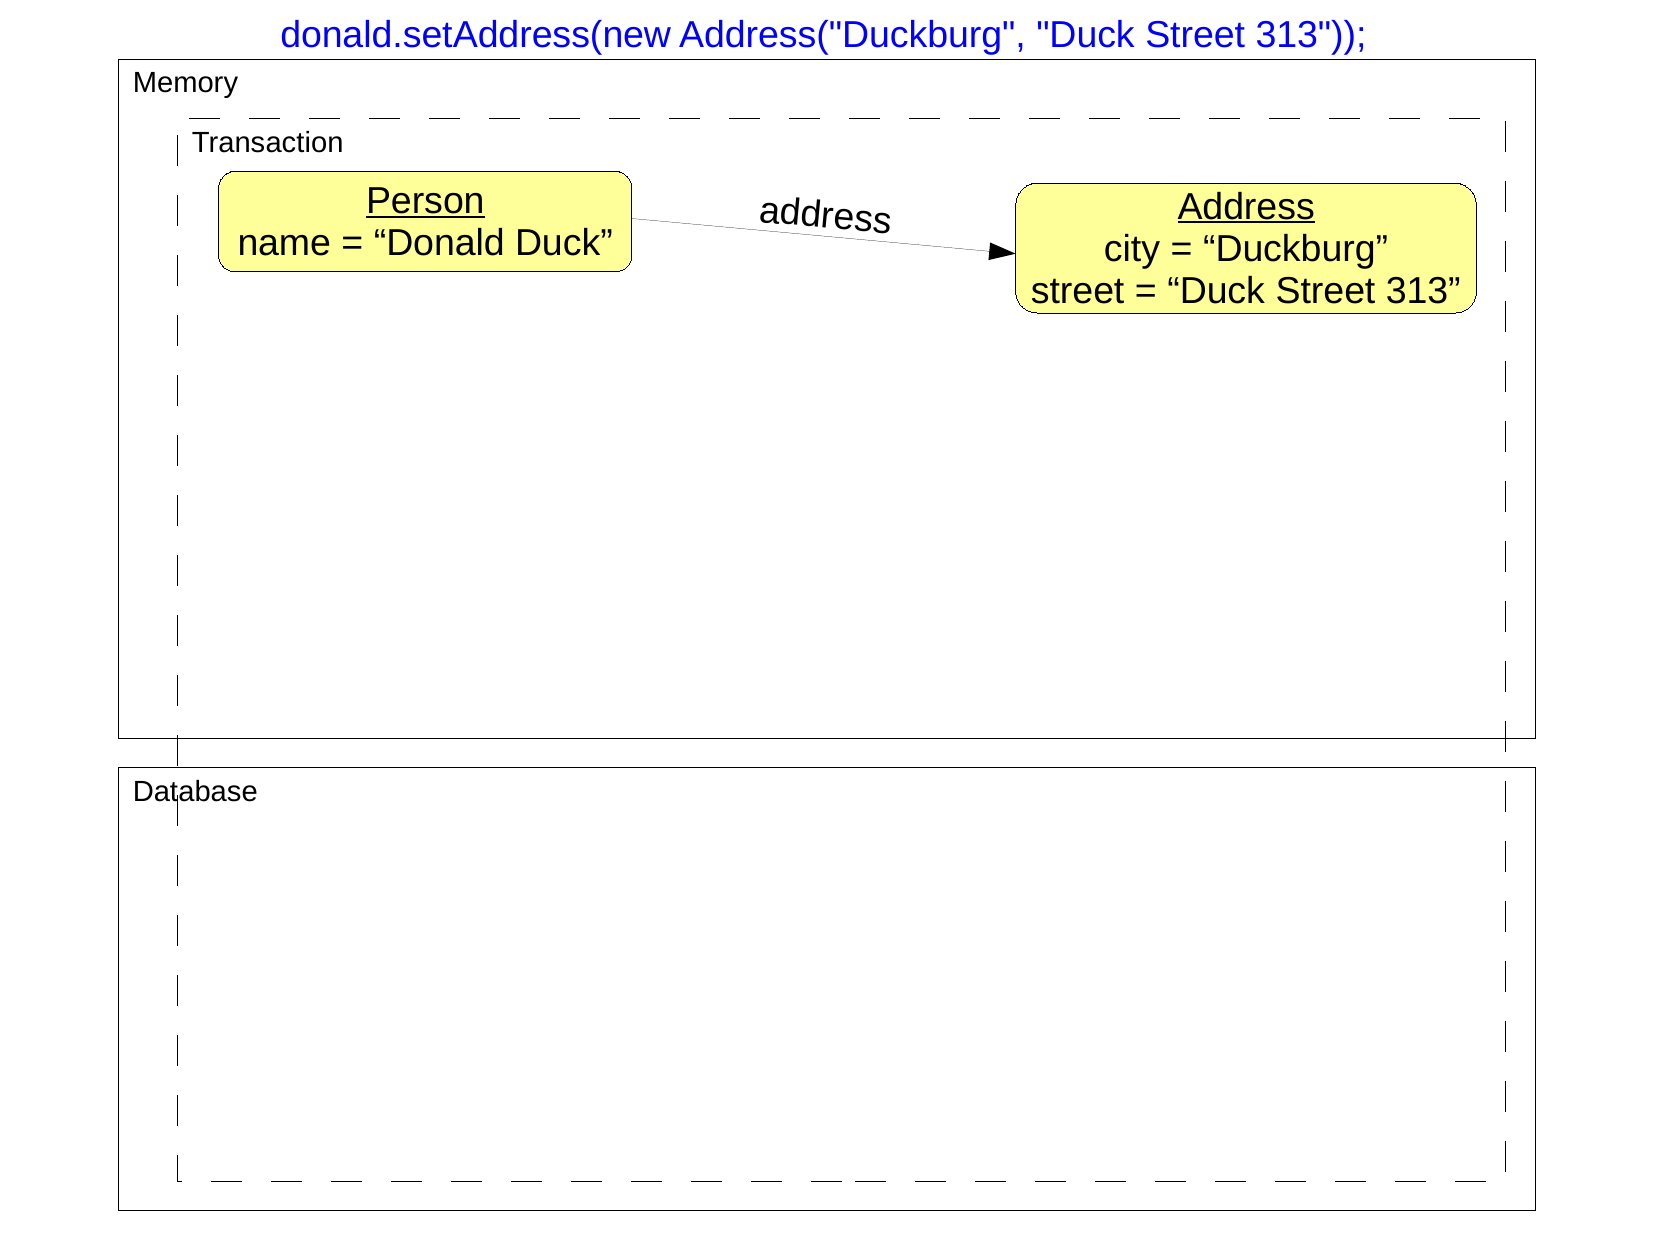

donald.setAddress(new Address("Duckburg", "Duck Street 313"));
Memory
Transaction
Person
name = “Donald Duck”
Address
city = “Duckburg”
street = “Duck Street 313”
address
Database